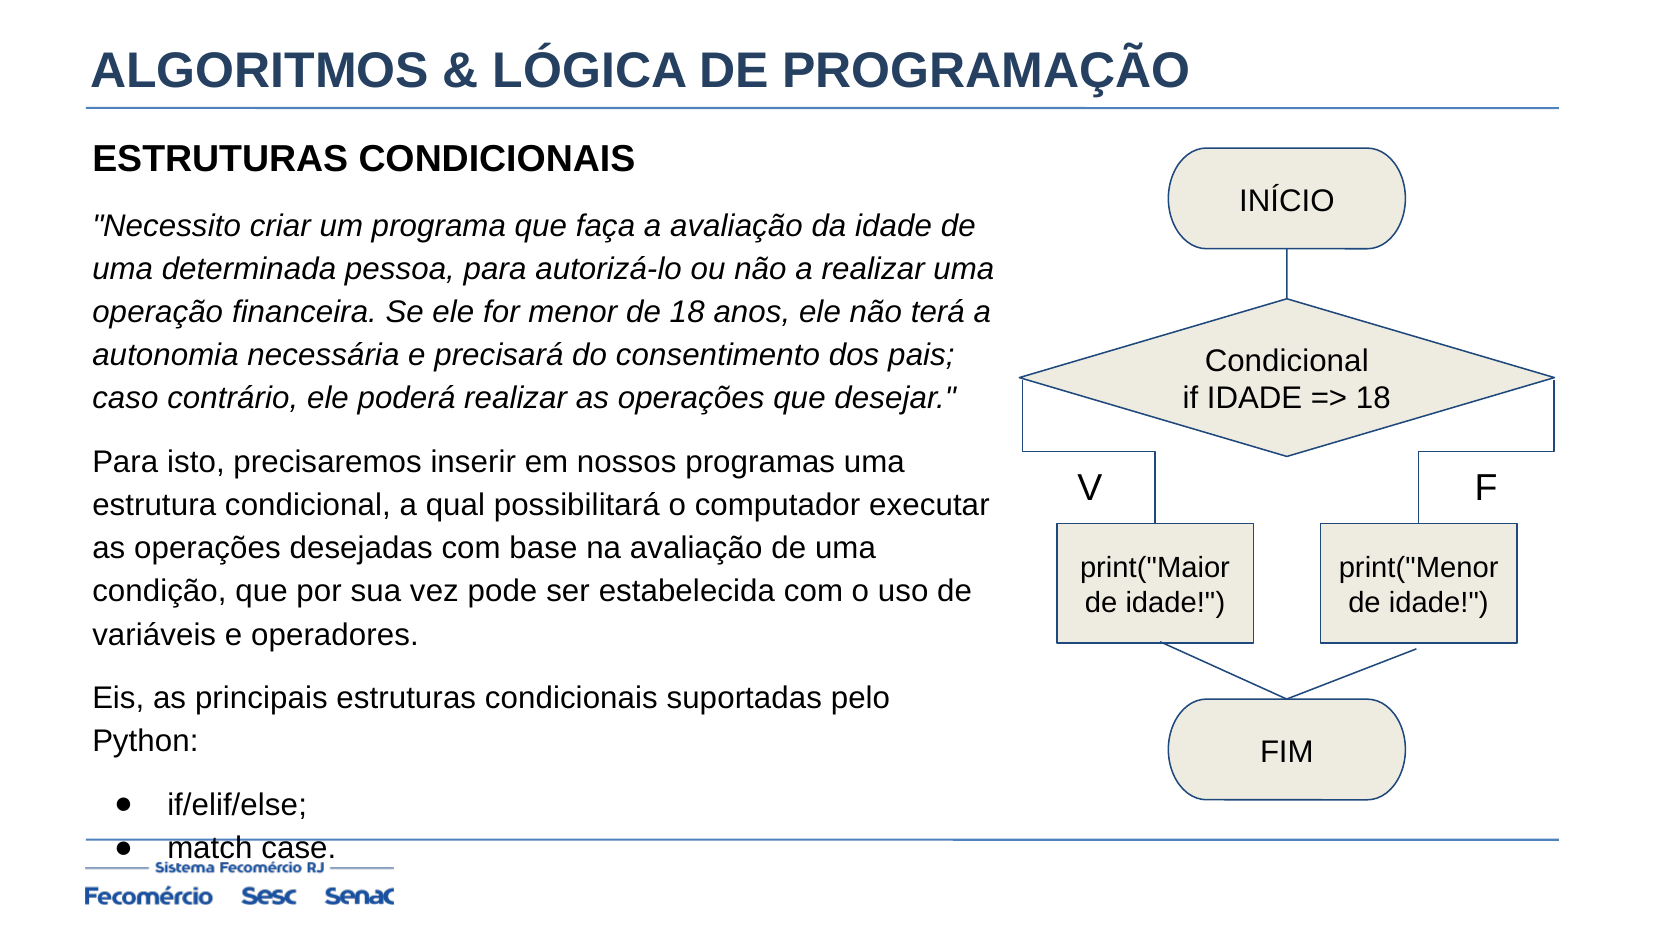

ALGORITMOS & LÓGICA DE PROGRAMAÇÃO
ESTRUTURAS CONDICIONAIS
"Necessito criar um programa que faça a avaliação da idade de uma determinada pessoa, para autorizá-lo ou não a realizar uma operação financeira. Se ele for menor de 18 anos, ele não terá a autonomia necessária e precisará do consentimento dos pais; caso contrário, ele poderá realizar as operações que desejar."
Para isto, precisaremos inserir em nossos programas uma estrutura condicional, a qual possibilitará o computador executar as operações desejadas com base na avaliação de uma condição, que por sua vez pode ser estabelecida com o uso de variáveis e operadores.
Eis, as principais estruturas condicionais suportadas pelo Python:
if/elif/else;
match case.
INÍCIO
Condicional
if IDADE => 18
V
F
print("Maior de idade!")
print("Menor de idade!")
FIM